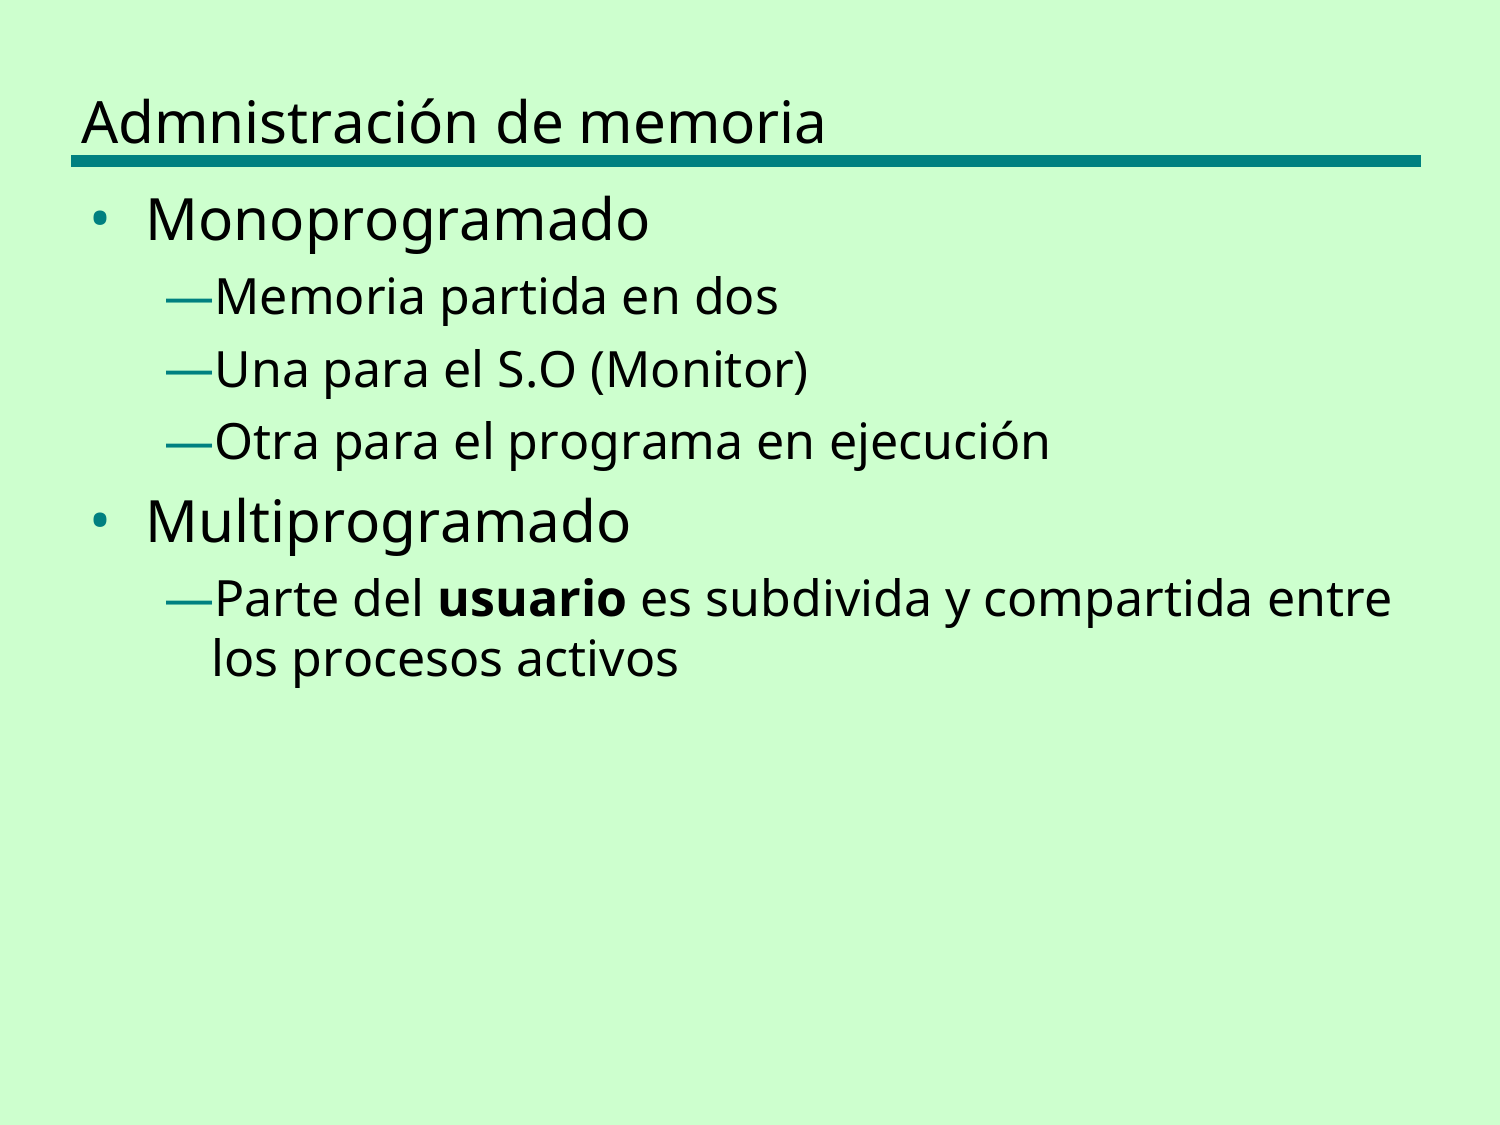

# Admnistración de memoria
Monoprogramado
Memoria partida en dos
Una para el S.O (Monitor)
Otra para el programa en ejecución
Multiprogramado
Parte del usuario es subdivida y compartida entre los procesos activos